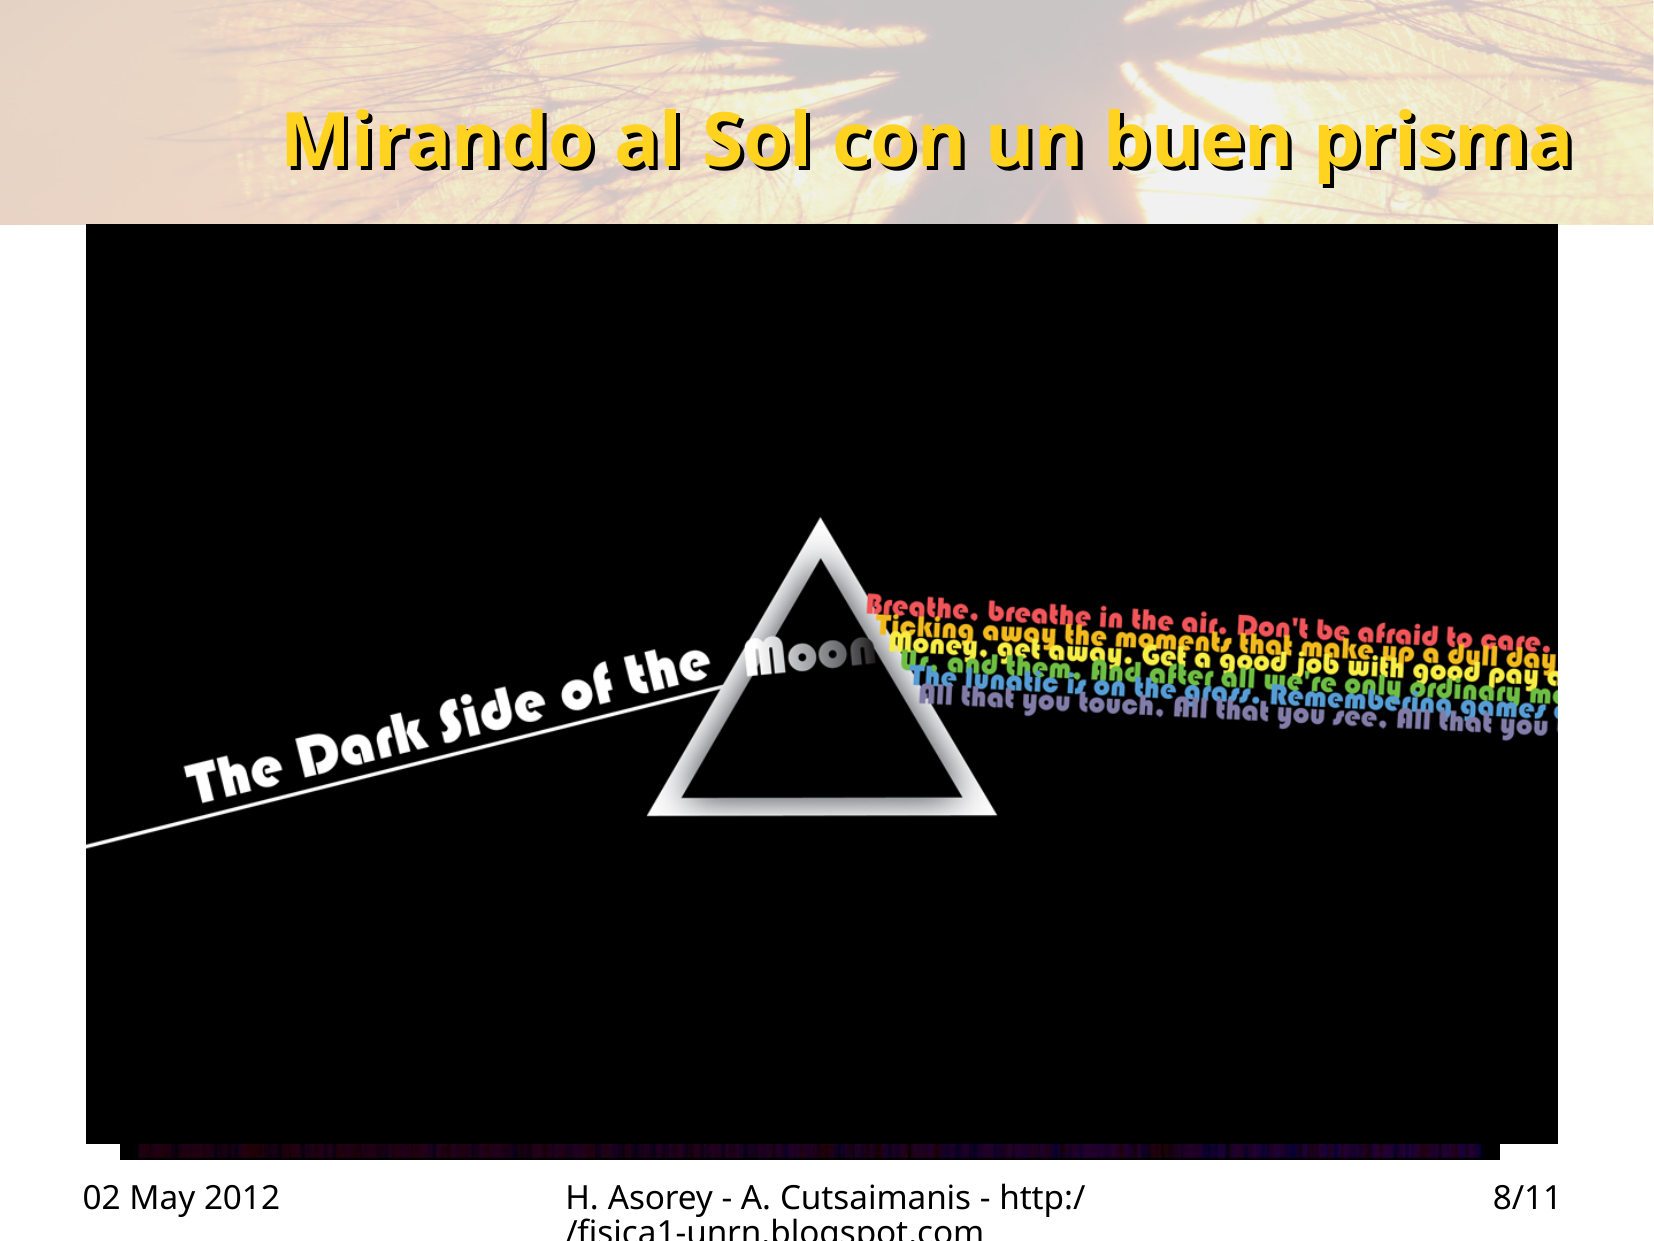

# Mirando al Sol con un buen prisma
02 May 2012
H. Asorey - A. Cutsaimanis - http://fisica1-unrn.blogspot.com
8